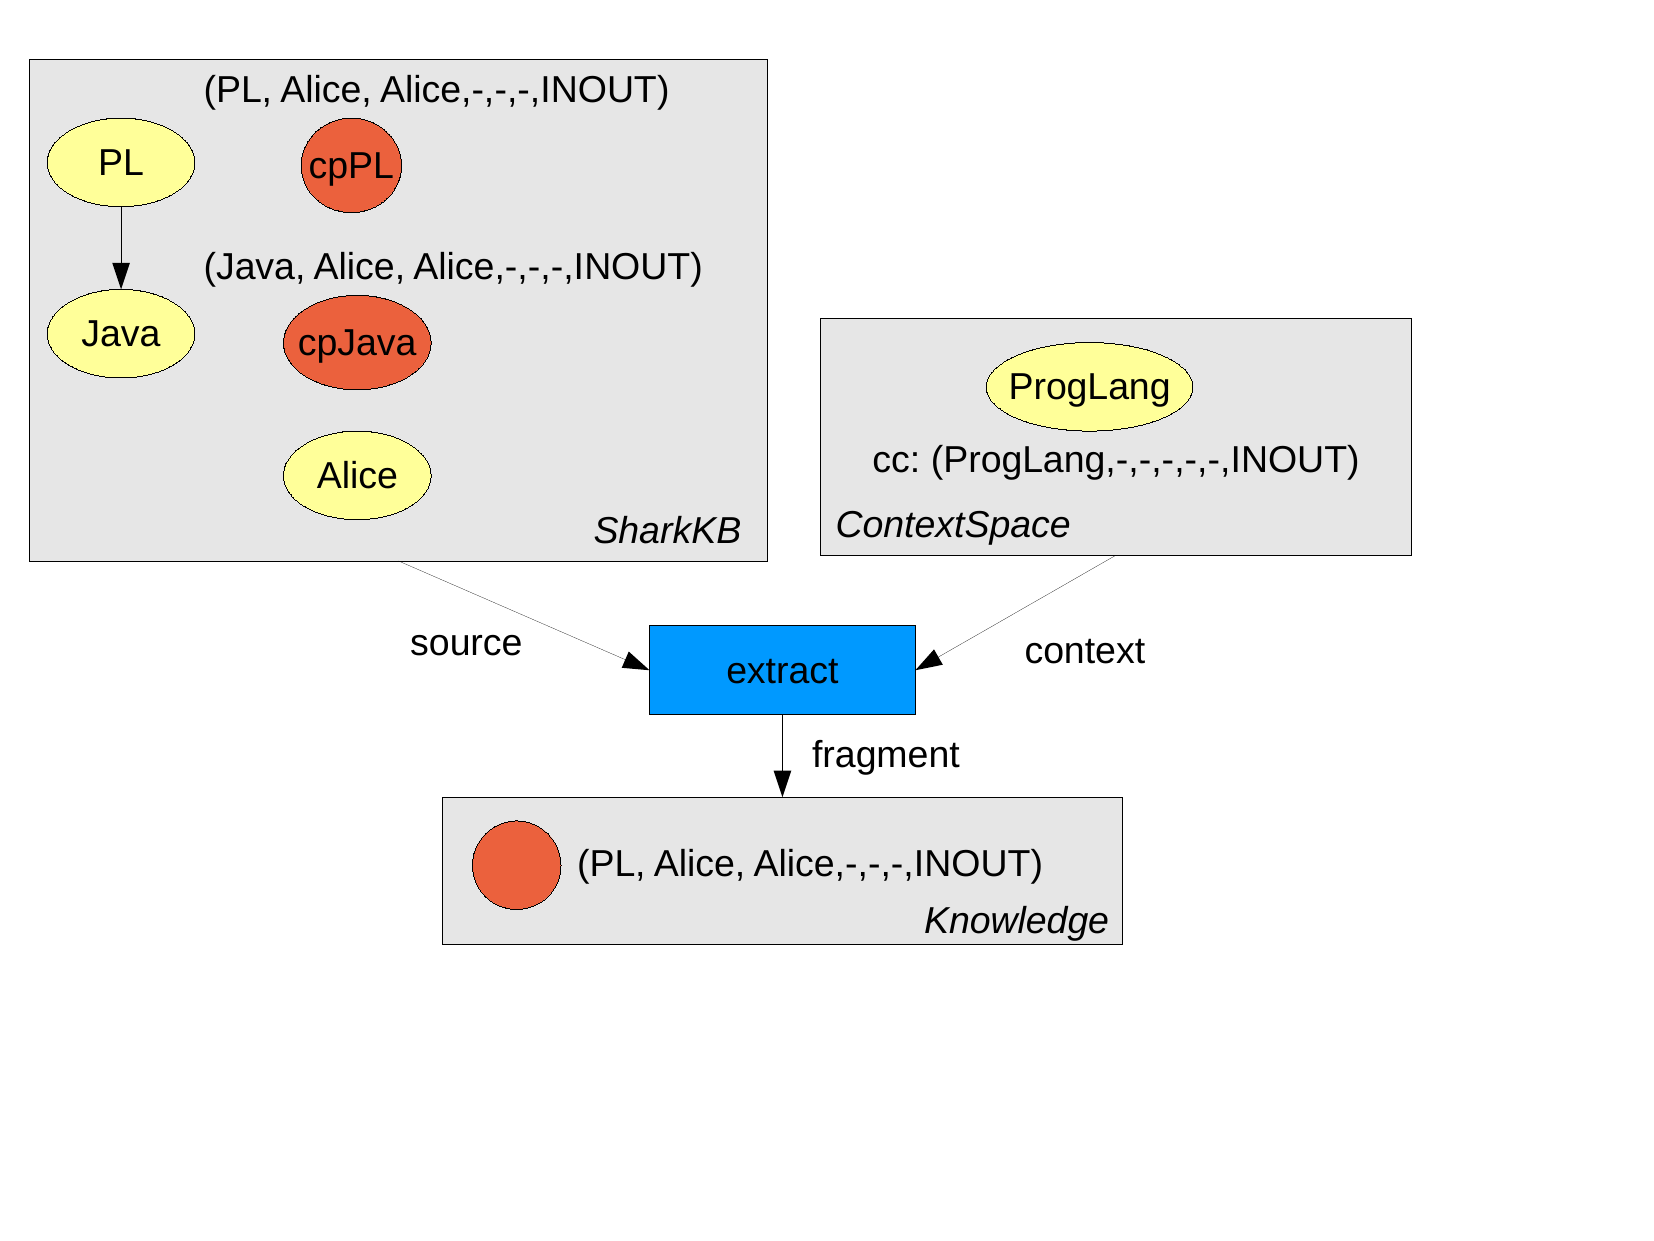

(PL, Alice, Alice,-,-,-,INOUT)
PL
cpPL
(Java, Alice, Alice,-,-,-,INOUT)
Java
cpJava
ProgLang
Alice
cc: (ProgLang,-,-,-,-,-,INOUT)
ContextSpace
SharkKB
source
context
extract
fragment
(PL, Alice, Alice,-,-,-,INOUT)
Knowledge